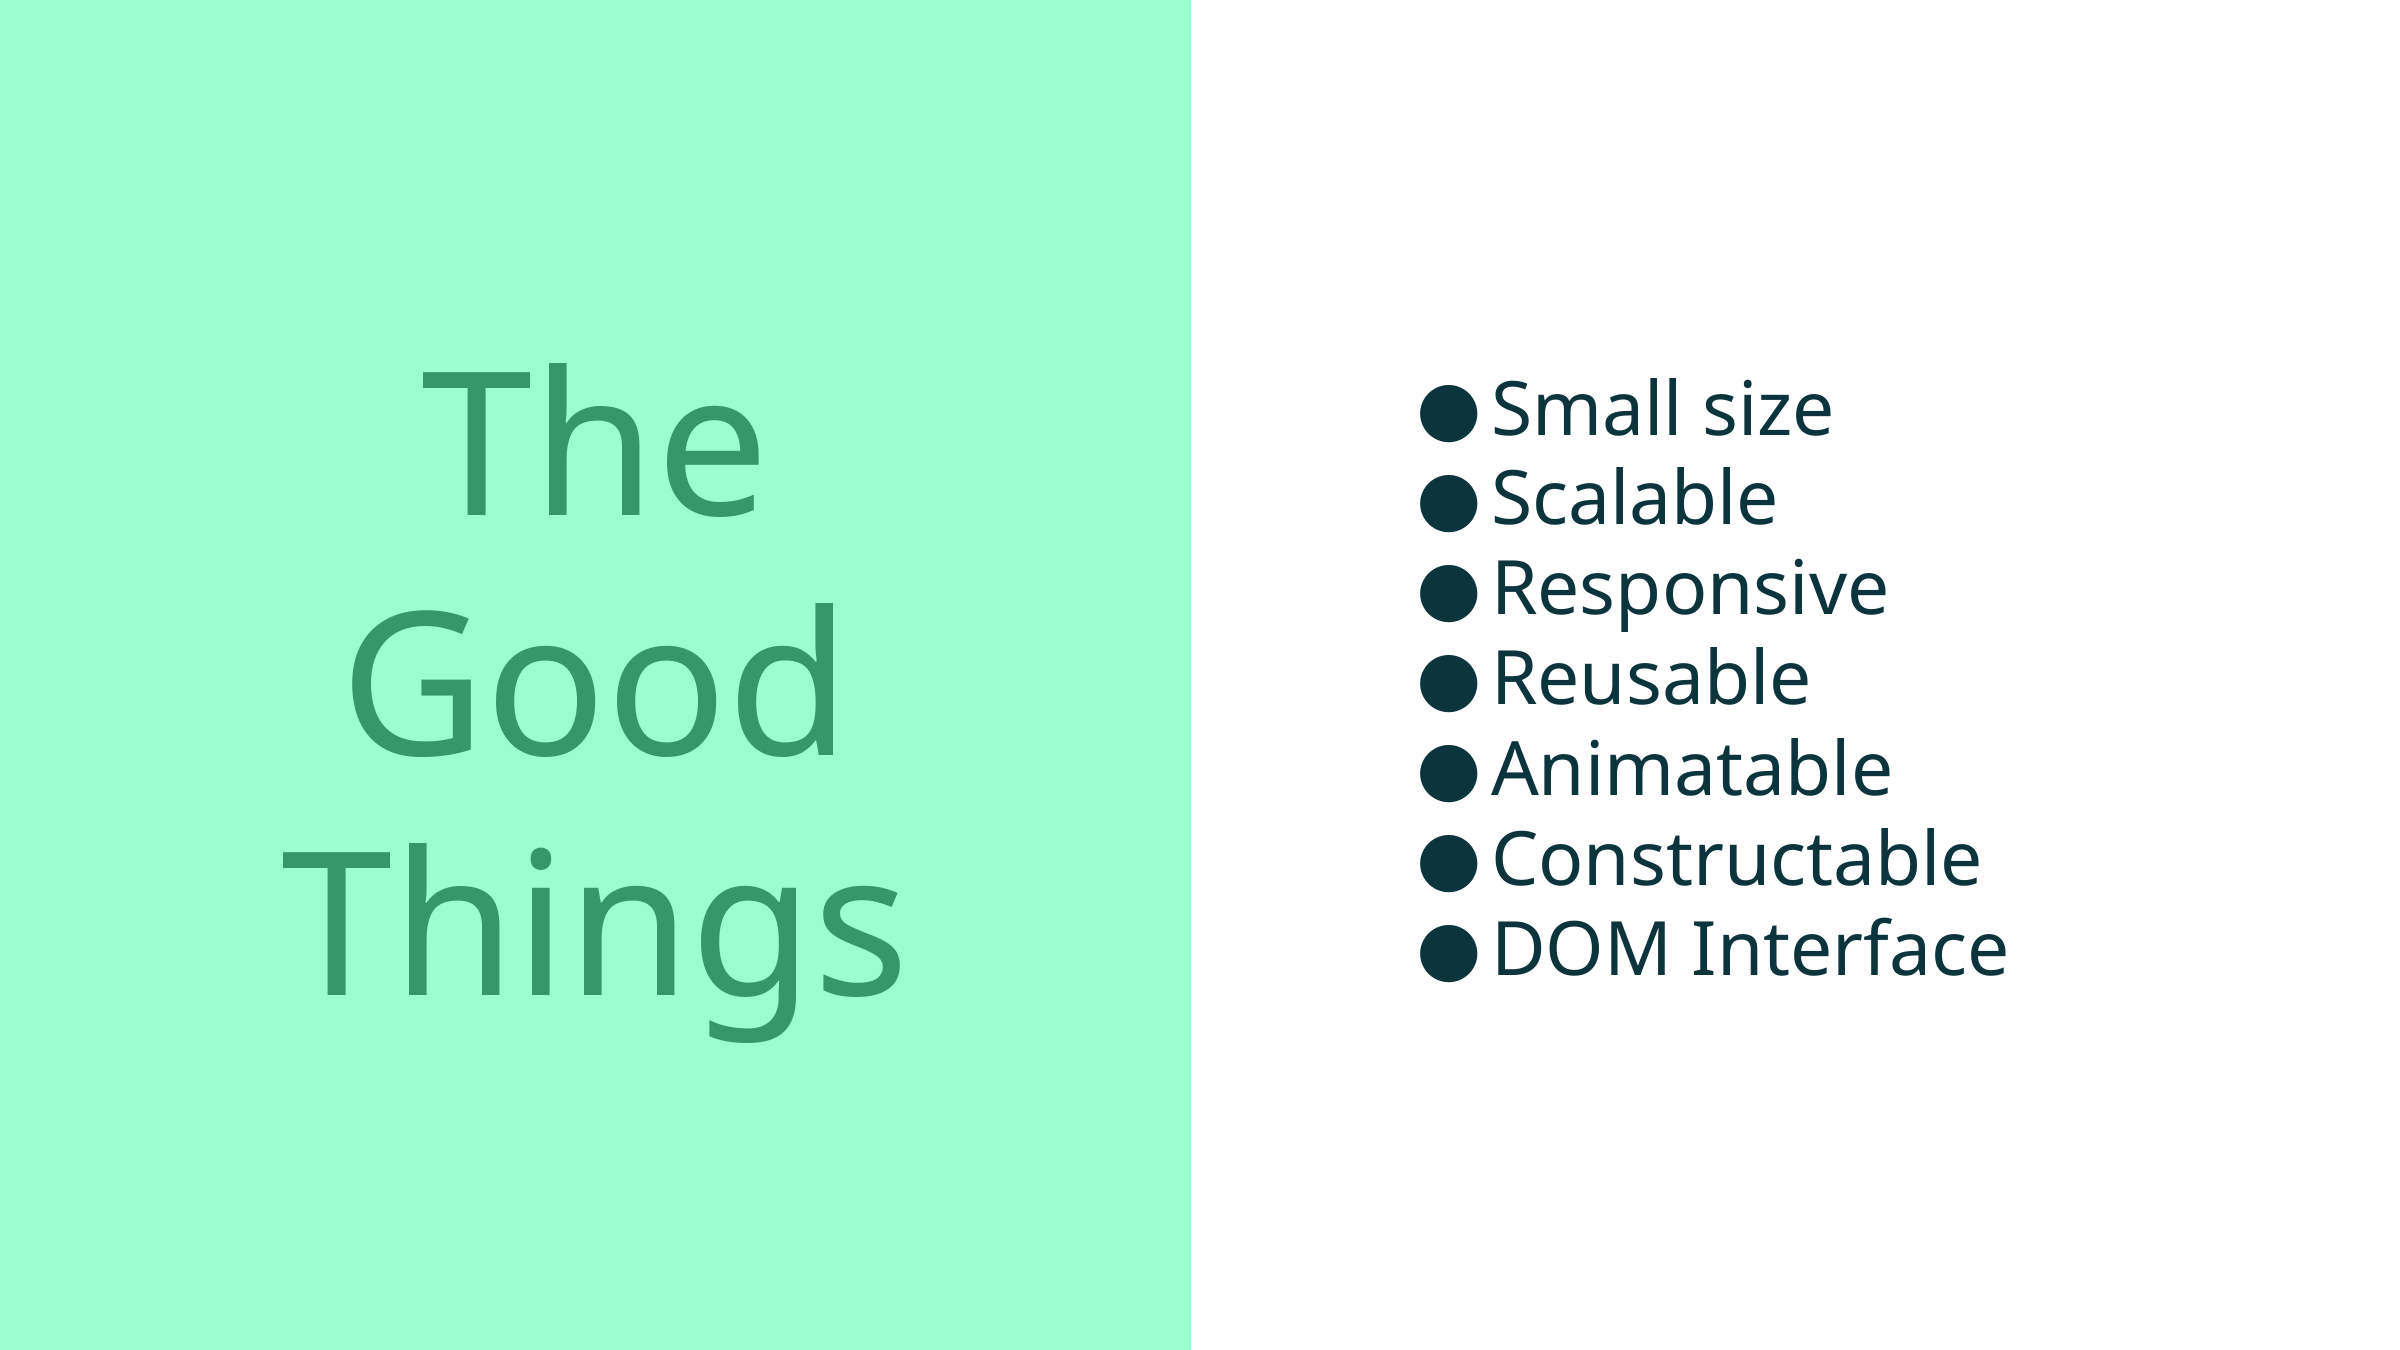

The
Good
Things
Small size
Scalable
Responsive
Reusable
Animatable
Constructable
DOM Interface